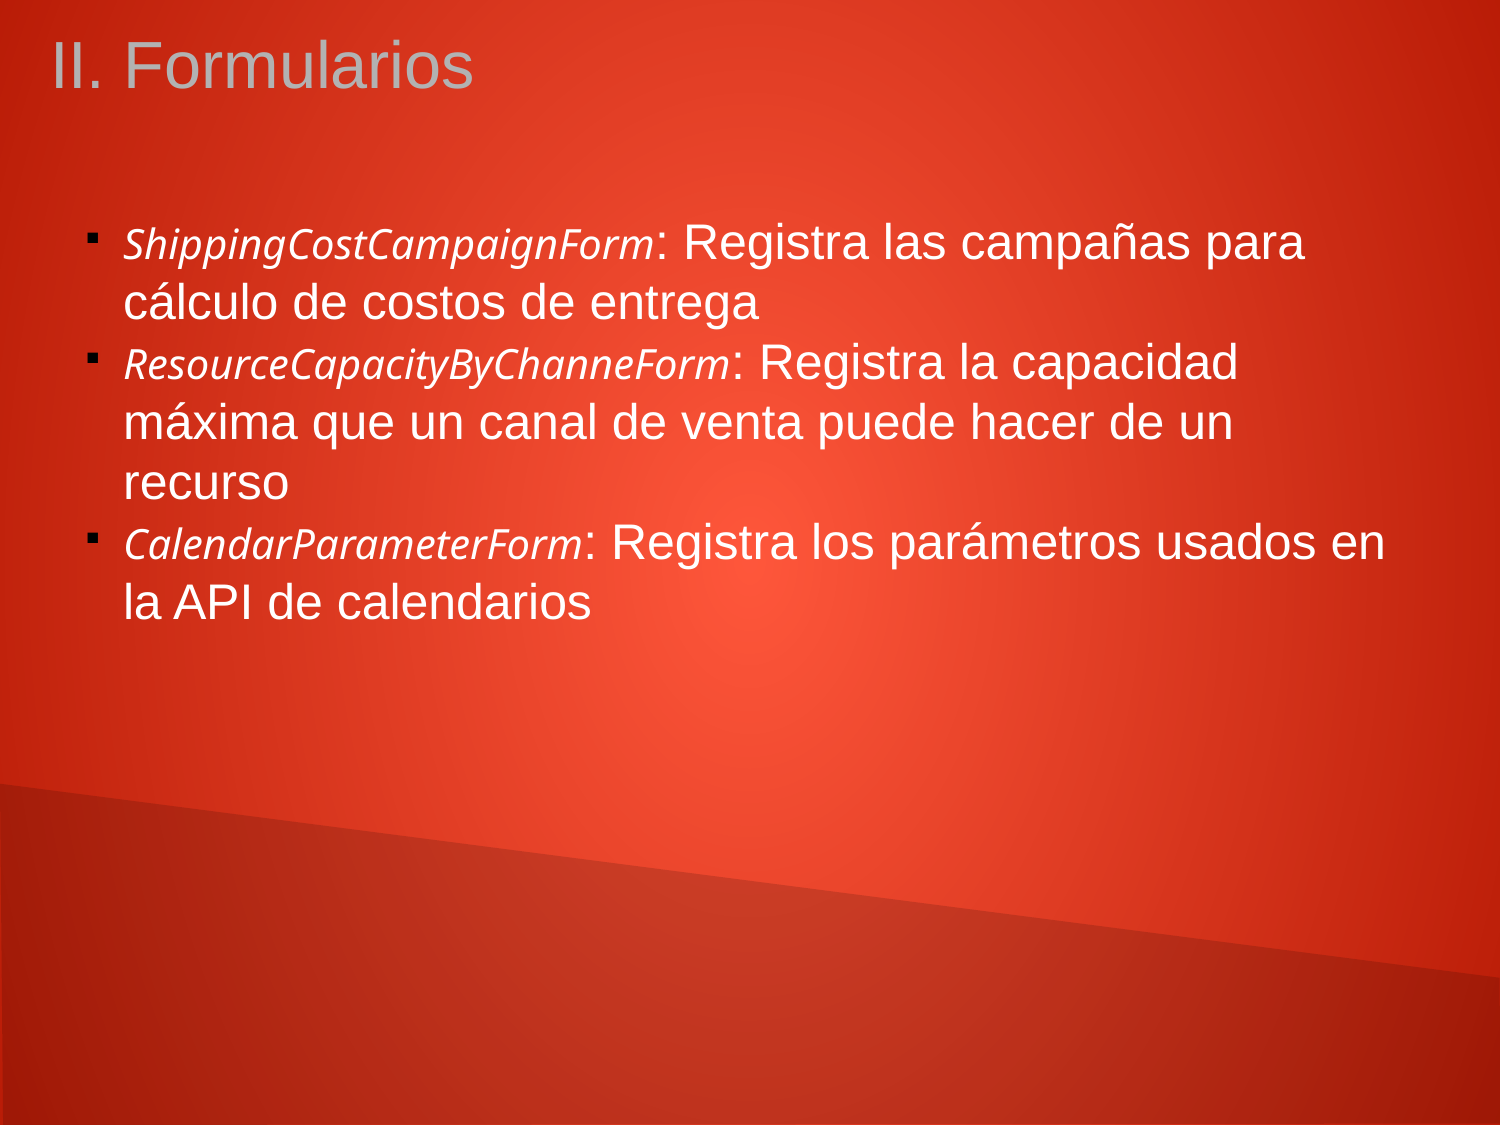

II. Formularios
ShippingCostCampaignForm: Registra las campañas para cálculo de costos de entrega
ResourceCapacityByChanneForm: Registra la capacidad máxima que un canal de venta puede hacer de un recurso
CalendarParameterForm: Registra los parámetros usados en la API de calendarios